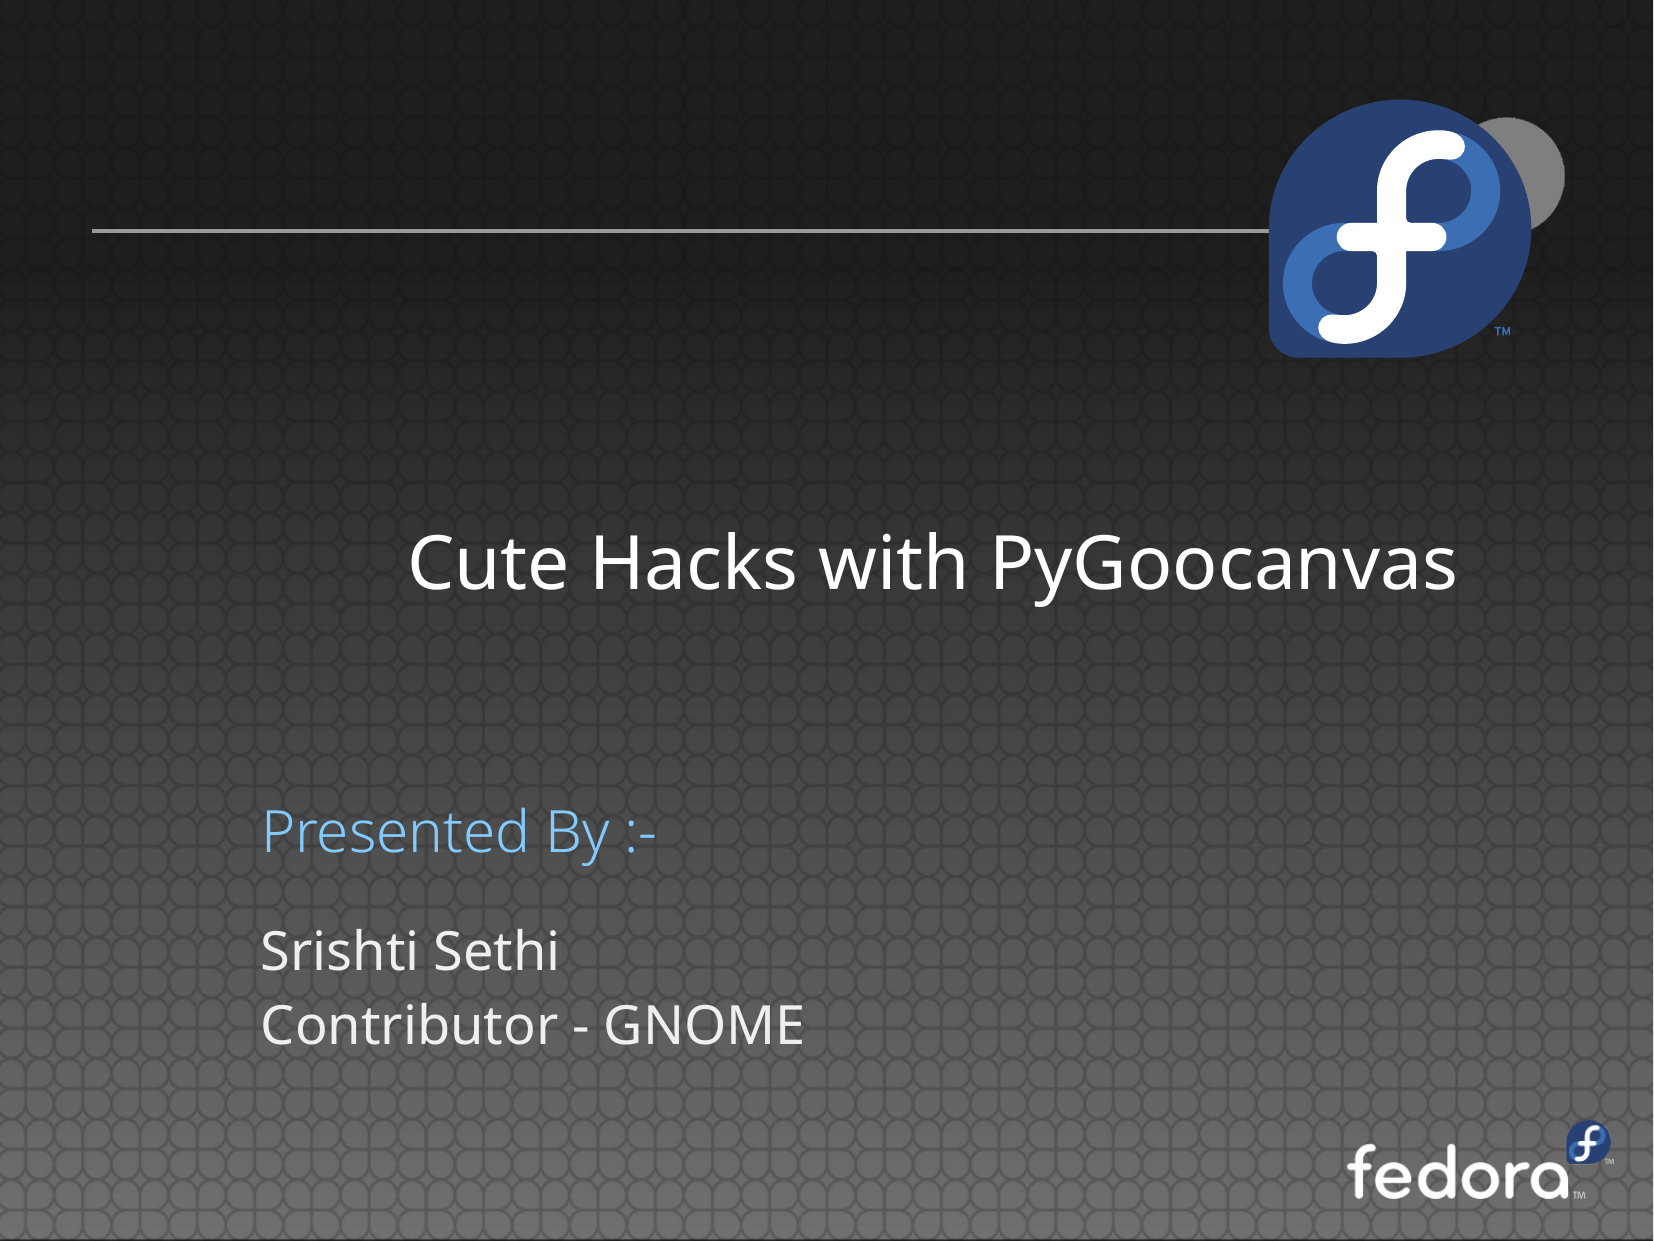

Cute Hacks with PyGoocanvas
Presented By :-
Srishti Sethi
Contributor - GNOME